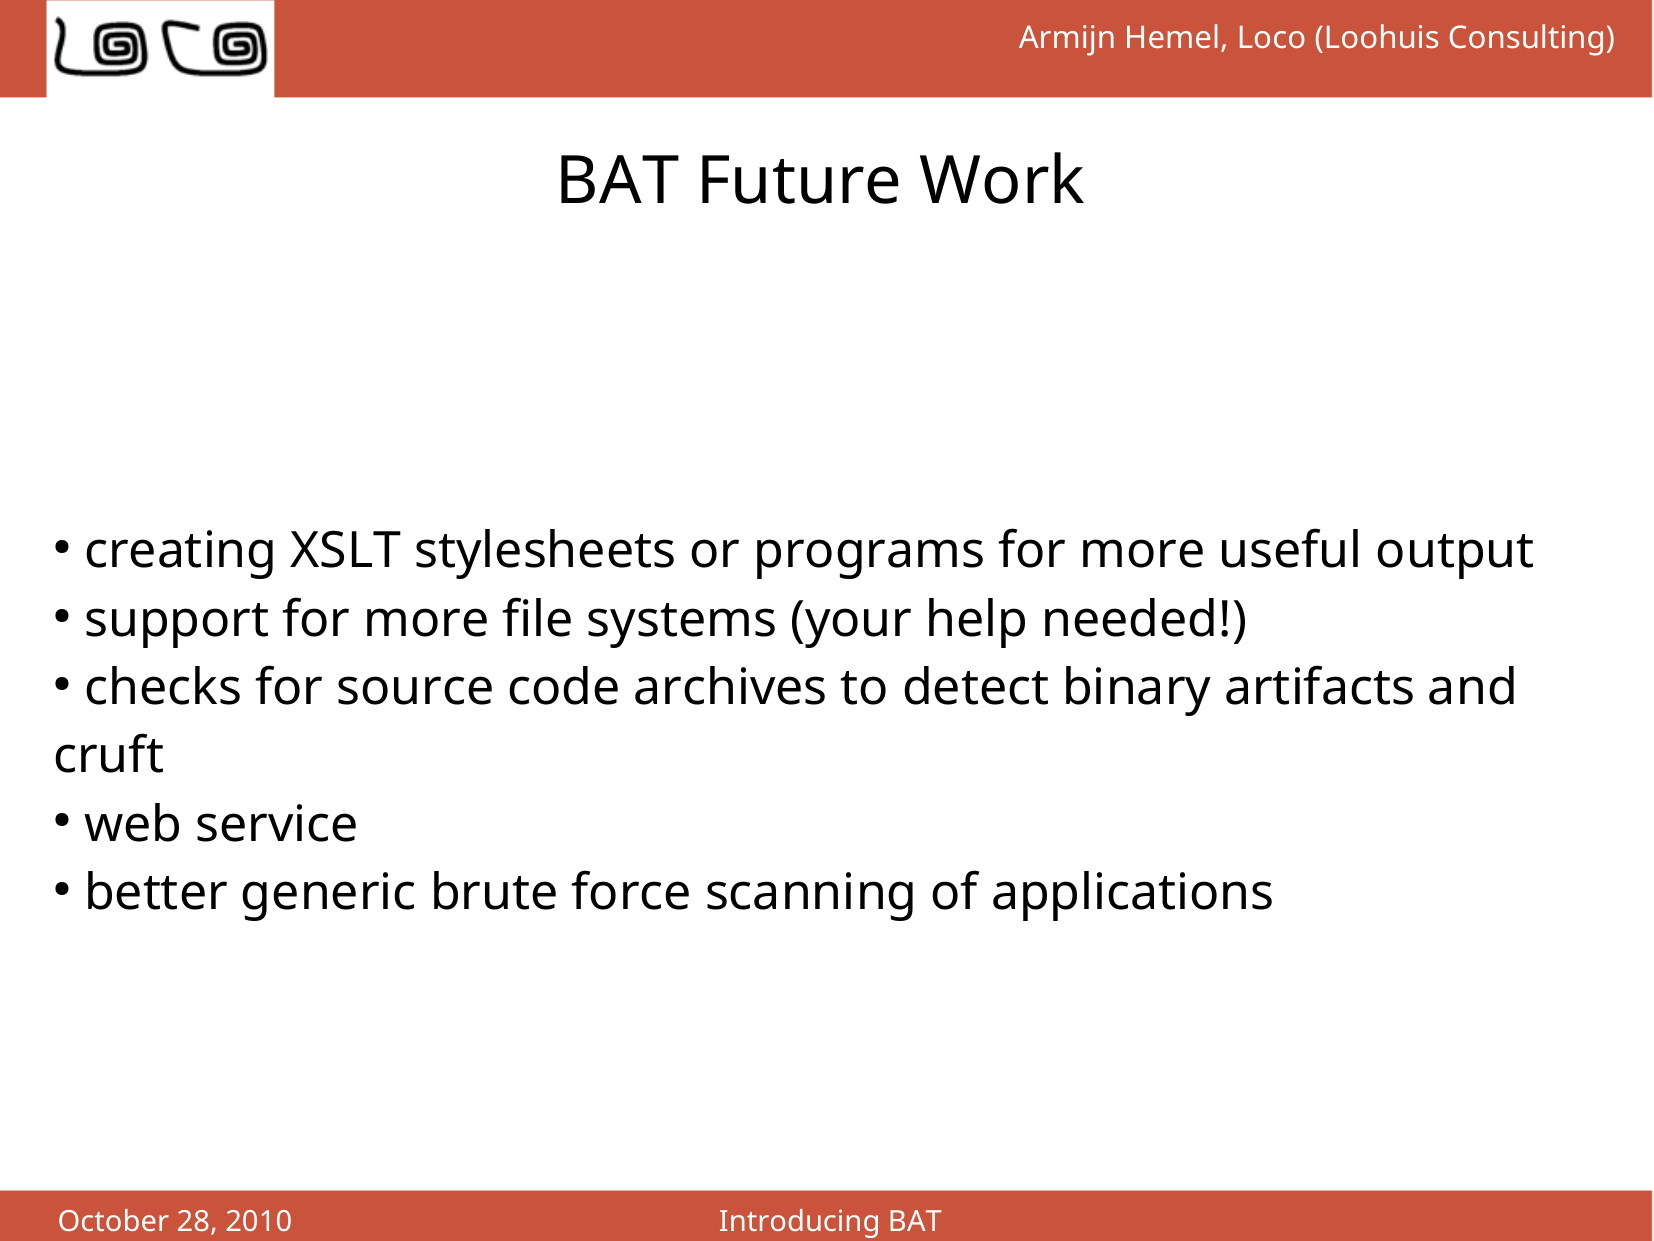

# BAT Future Work
 creating XSLT stylesheets or programs for more useful output
 support for more file systems (your help needed!)
 checks for source code archives to detect binary artifacts and cruft
 web service
 better generic brute force scanning of applications
Comet: practical solution or crutch?